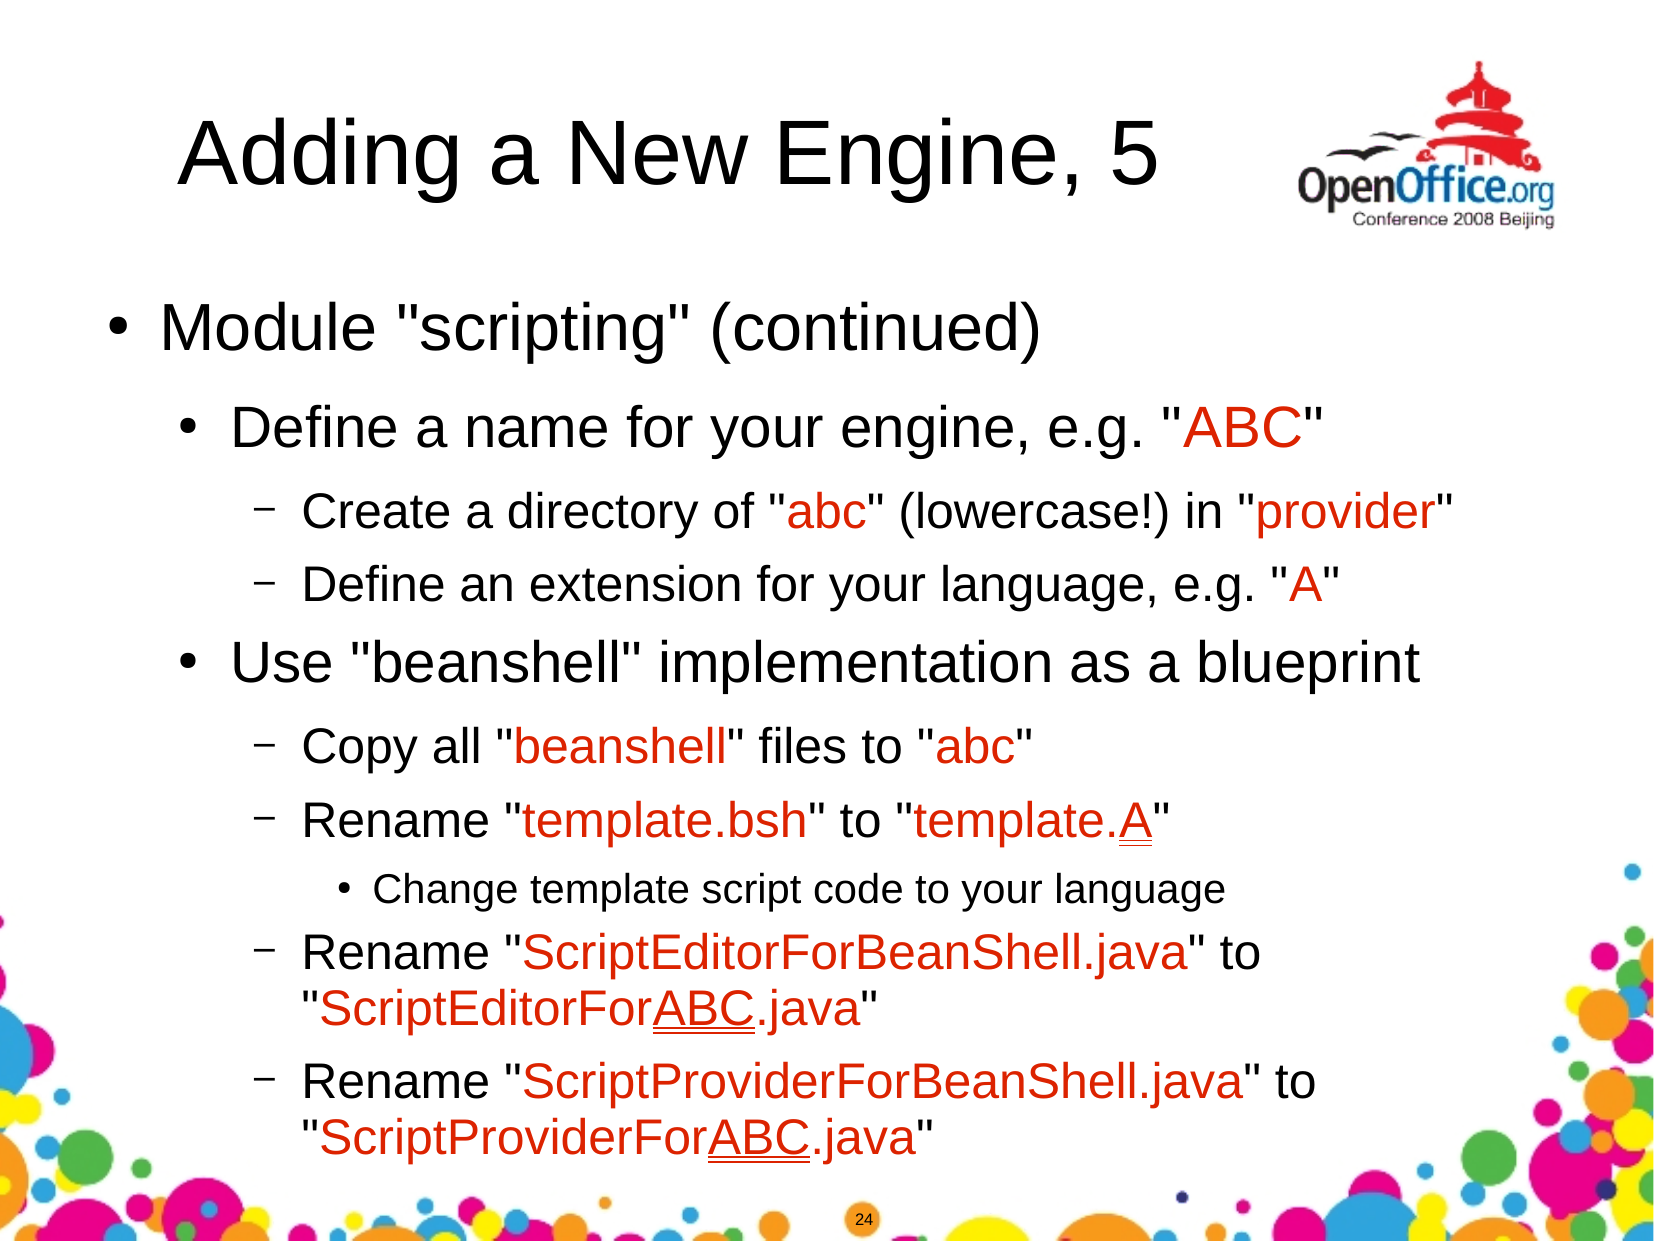

# Adding a New Engine, 5
Module "scripting" (continued)
Define a name for your engine, e.g. "ABC"
Create a directory of "abc" (lowercase!) in "provider"
Define an extension for your language, e.g. "A"
Use "beanshell" implementation as a blueprint
Copy all "beanshell" files to "abc"
Rename "template.bsh" to "template.A"
Change template script code to your language
Rename "ScriptEditorForBeanShell.java" to "ScriptEditorForABC.java"
Rename "ScriptProviderForBeanShell.java" to "ScriptProviderForABC.java"
24